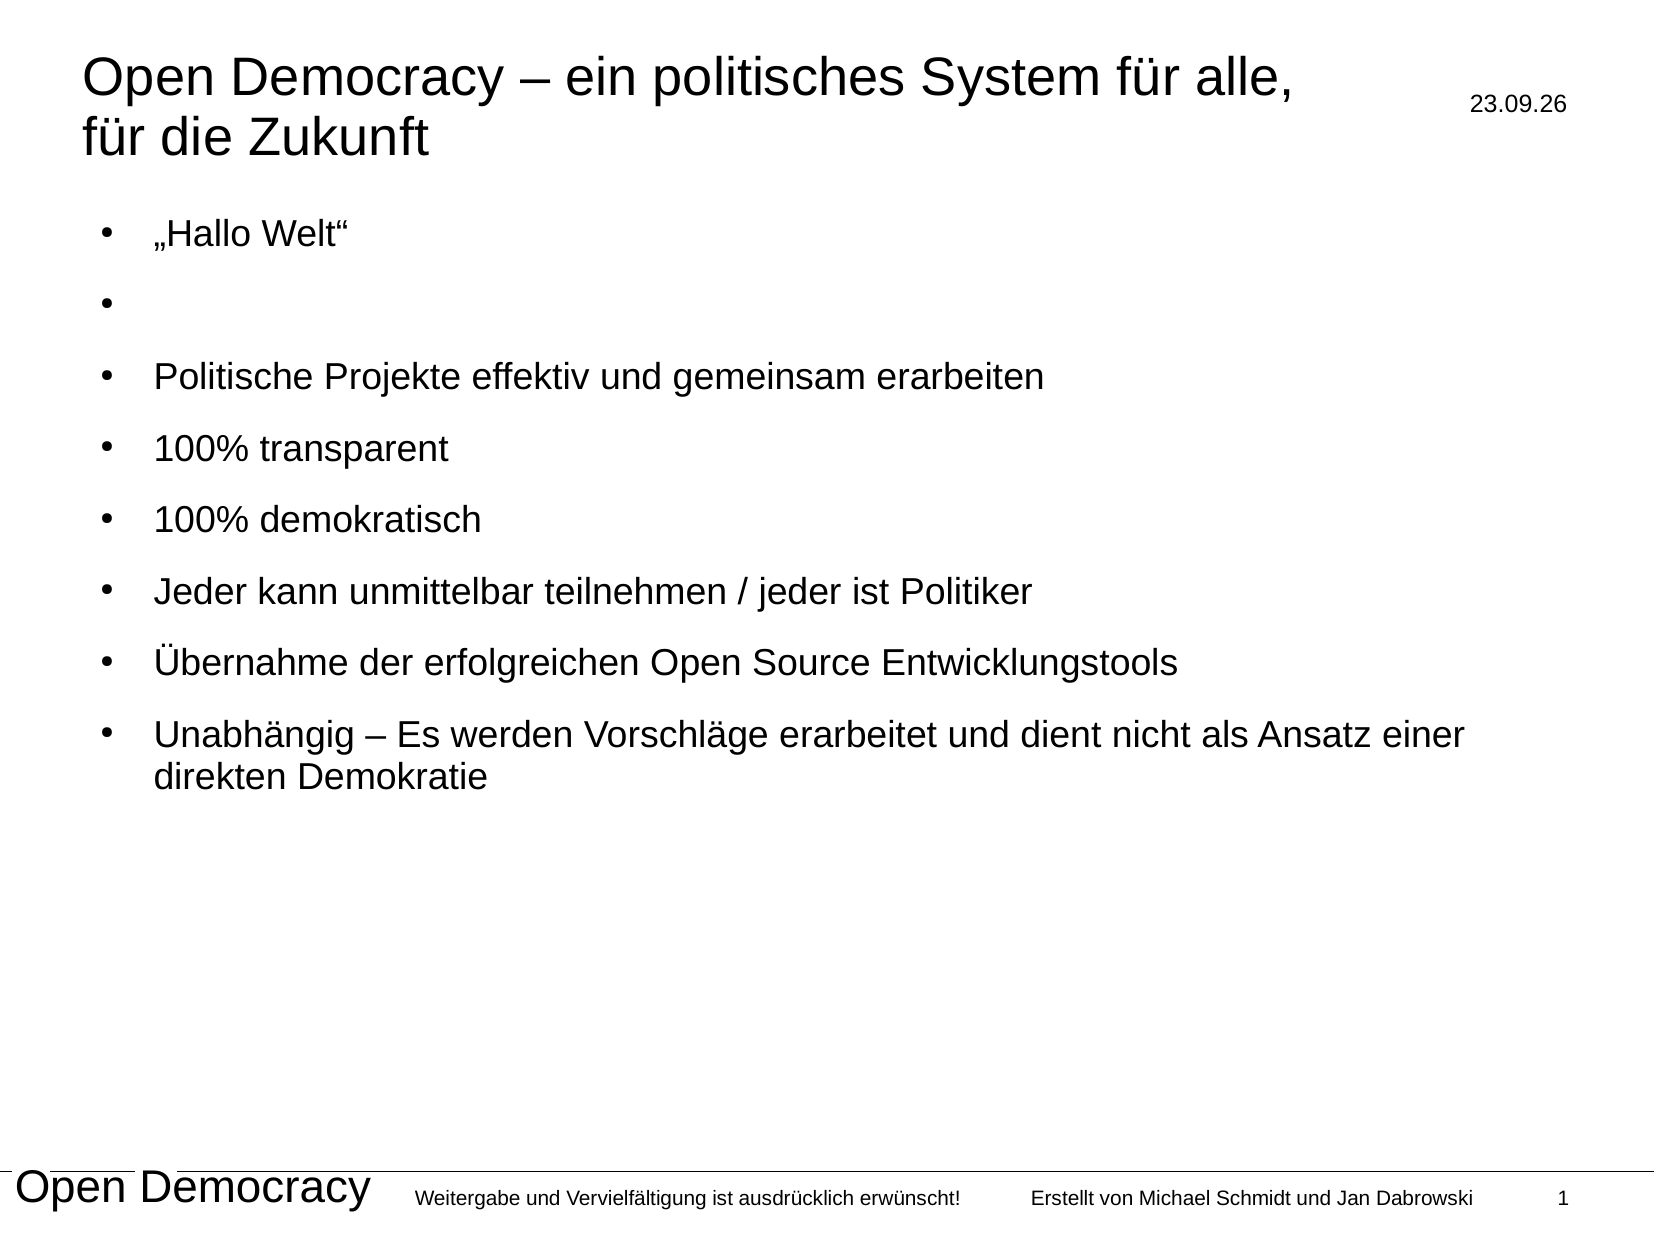

# Open Democracy – ein politisches System für alle, für die Zukunft
„Hallo Welt“
Politische Projekte effektiv und gemeinsam erarbeiten
100% transparent
100% demokratisch
Jeder kann unmittelbar teilnehmen / jeder ist Politiker
Übernahme der erfolgreichen Open Source Entwicklungstools
Unabhängig – Es werden Vorschläge erarbeitet und dient nicht als Ansatz einer direkten Demokratie